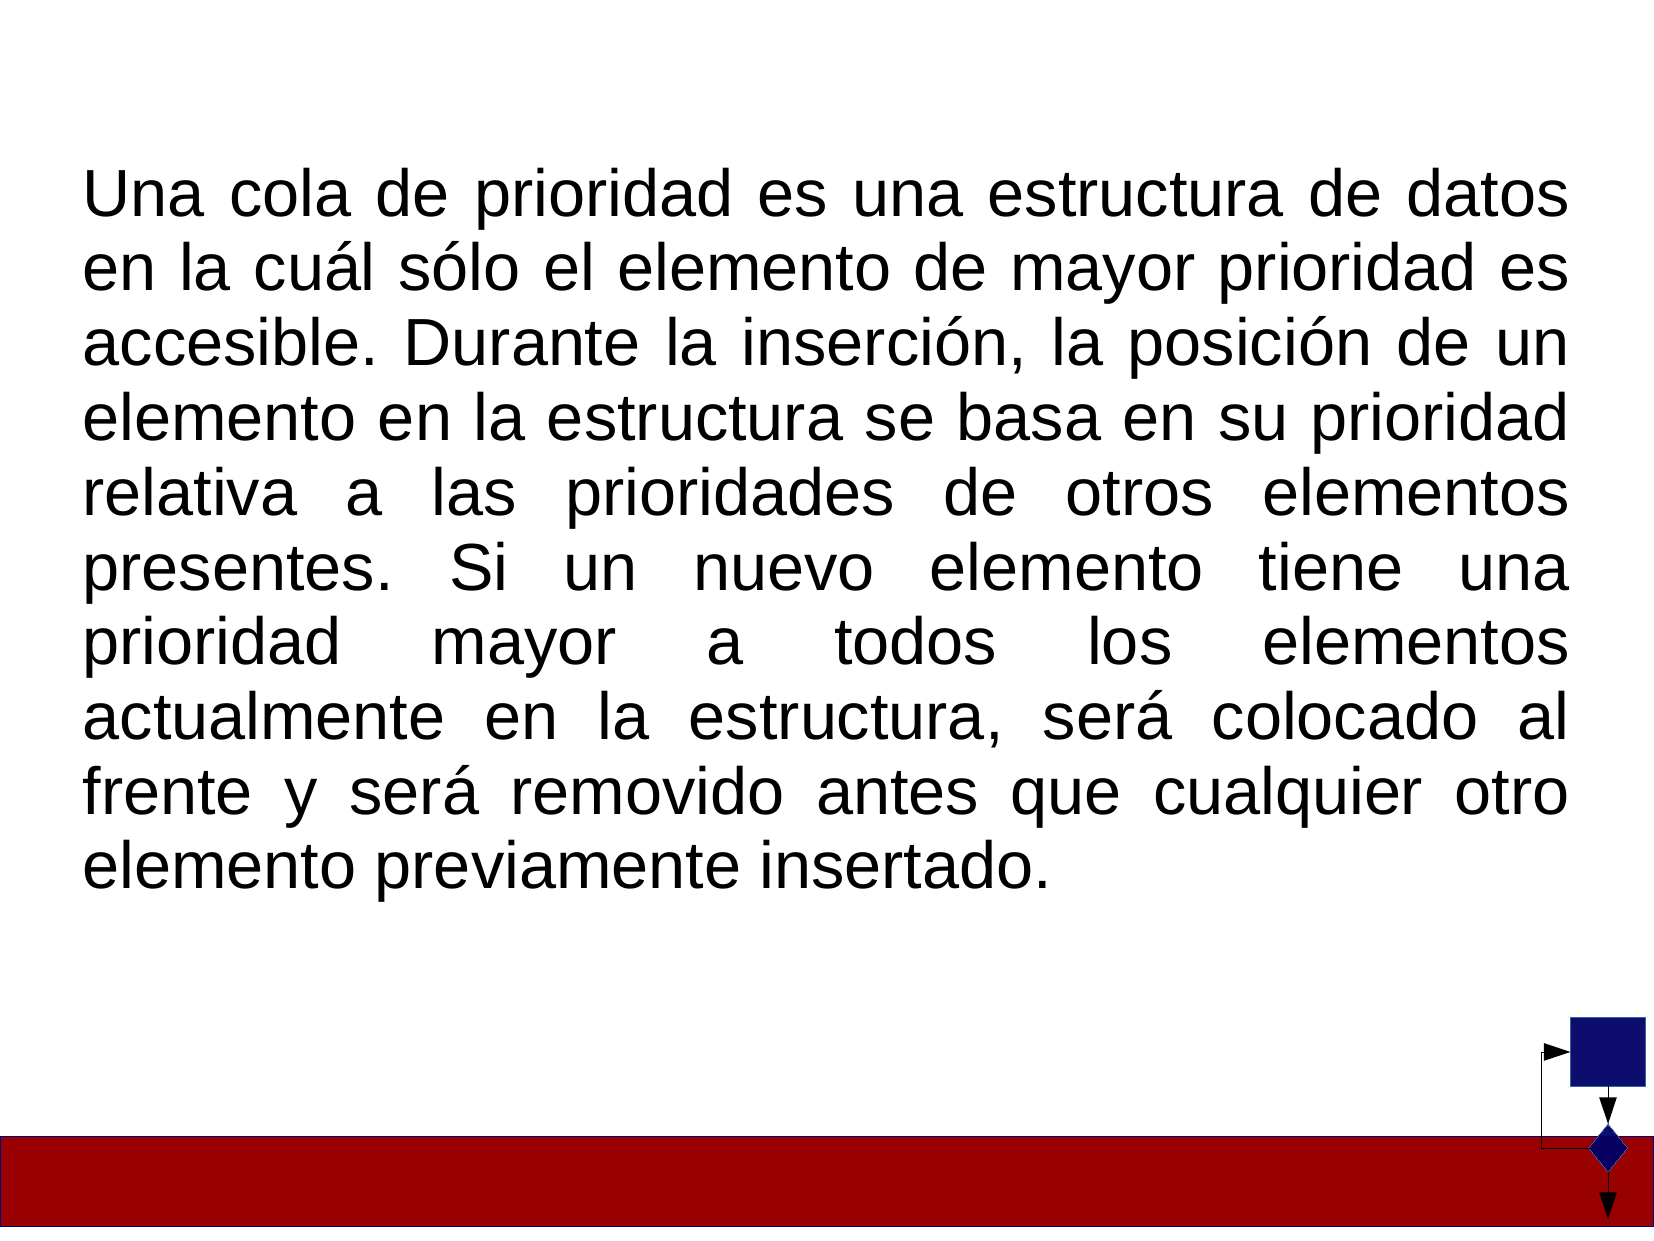

# Una cola de prioridad es una estructura de datos en la cuál sólo el elemento de mayor prioridad es accesible. Durante la inserción, la posición de un elemento en la estructura se basa en su prioridad relativa a las prioridades de otros elementos presentes. Si un nuevo elemento tiene una prioridad mayor a todos los elementos actualmente en la estructura, será colocado al frente y será removido antes que cualquier otro elemento previamente insertado.